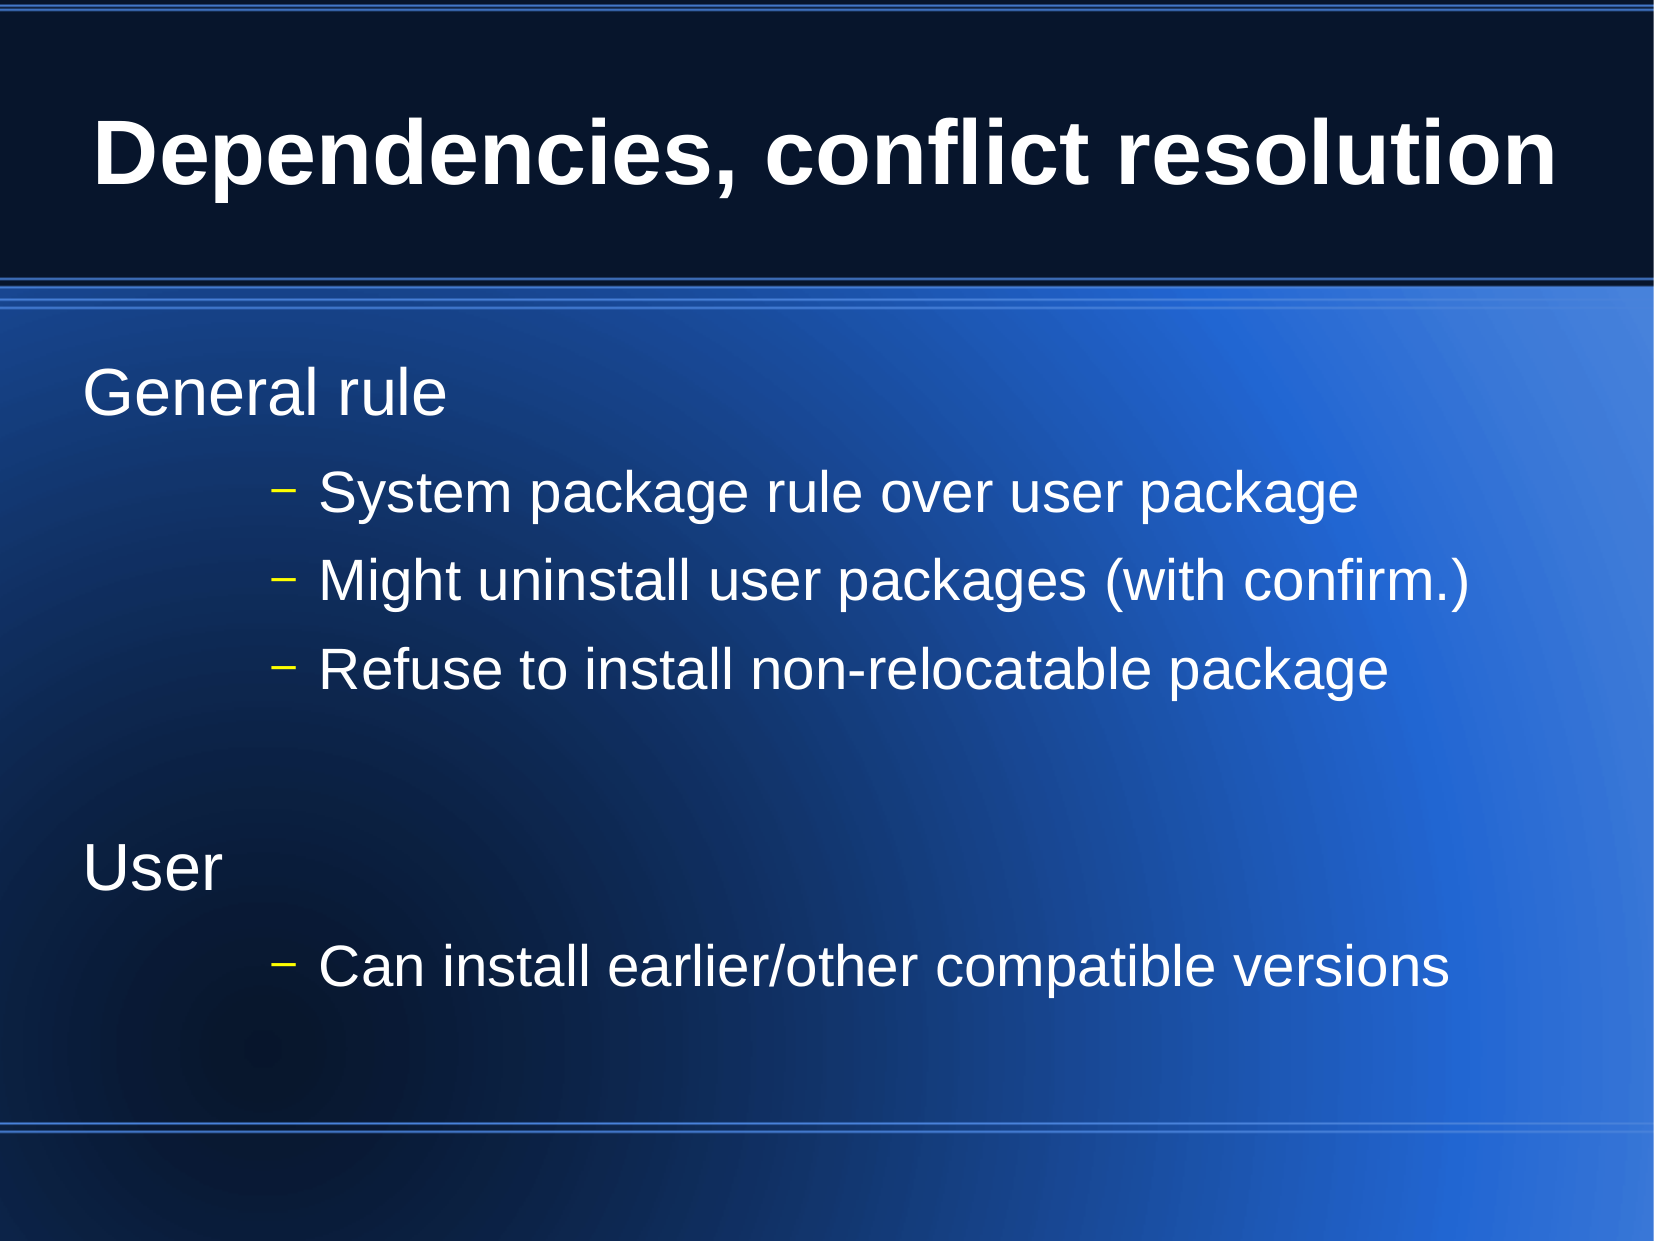

# Dependencies, conflict resolution
General rule
System package rule over user package
Might uninstall user packages (with confirm.)
Refuse to install non-relocatable package
User
Can install earlier/other compatible versions